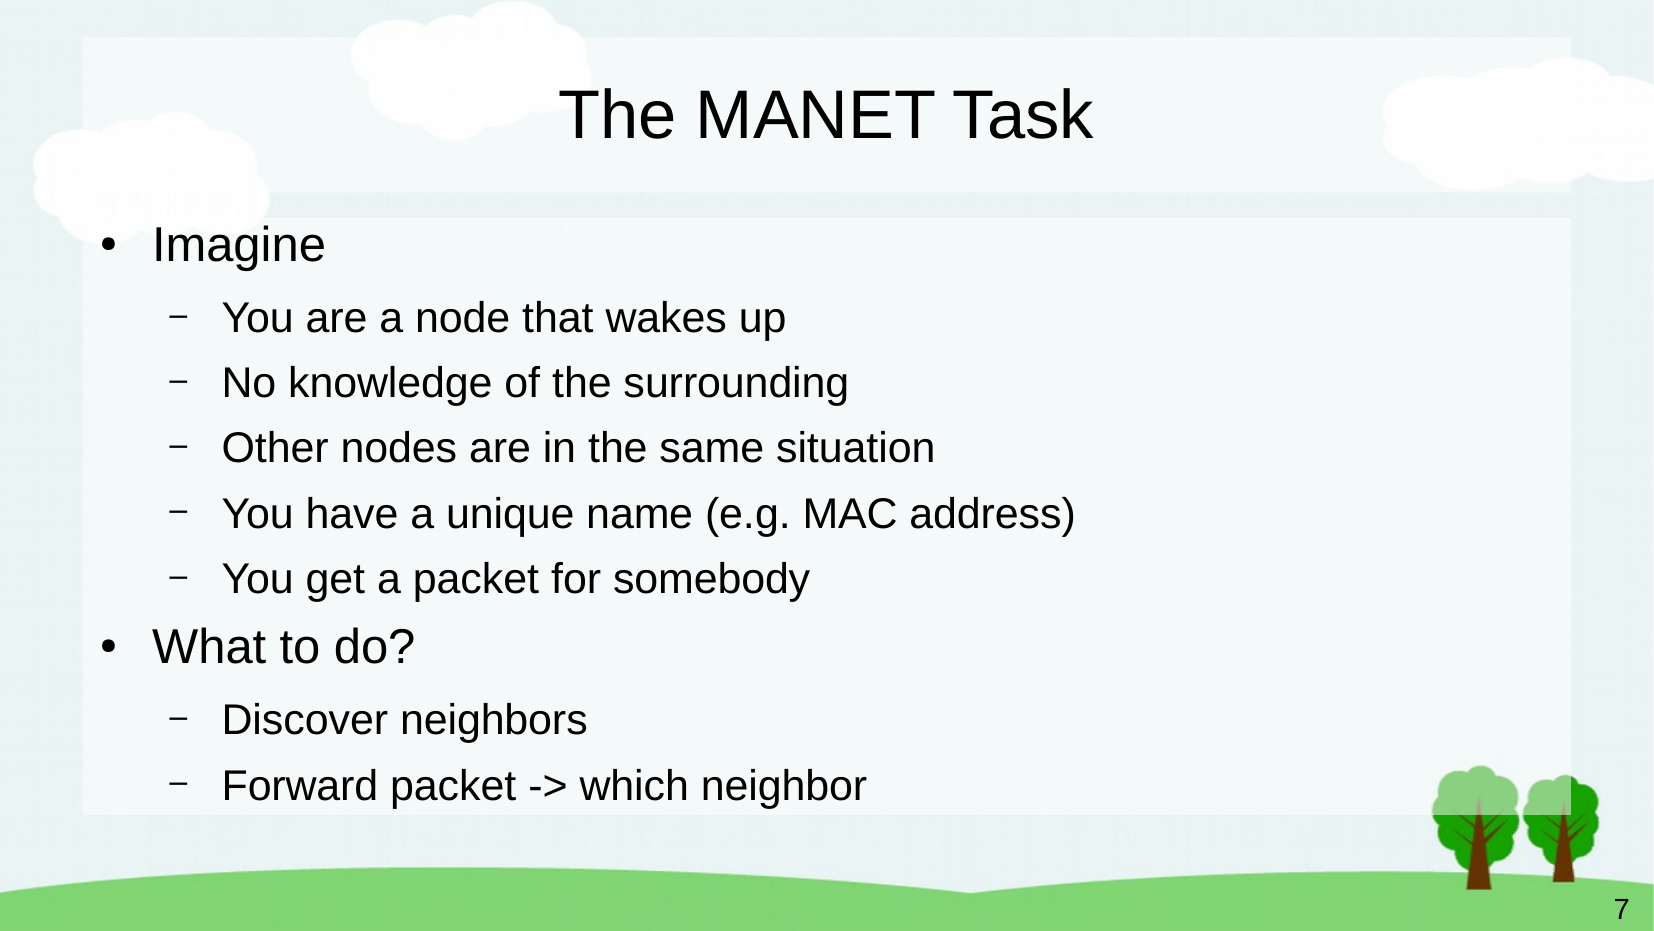

# The MANET Task
Imagine
You are a node that wakes up
No knowledge of the surrounding
Other nodes are in the same situation
You have a unique name (e.g. MAC address)
You get a packet for somebody
What to do?
Discover neighbors
Forward packet -> which neighbor
7